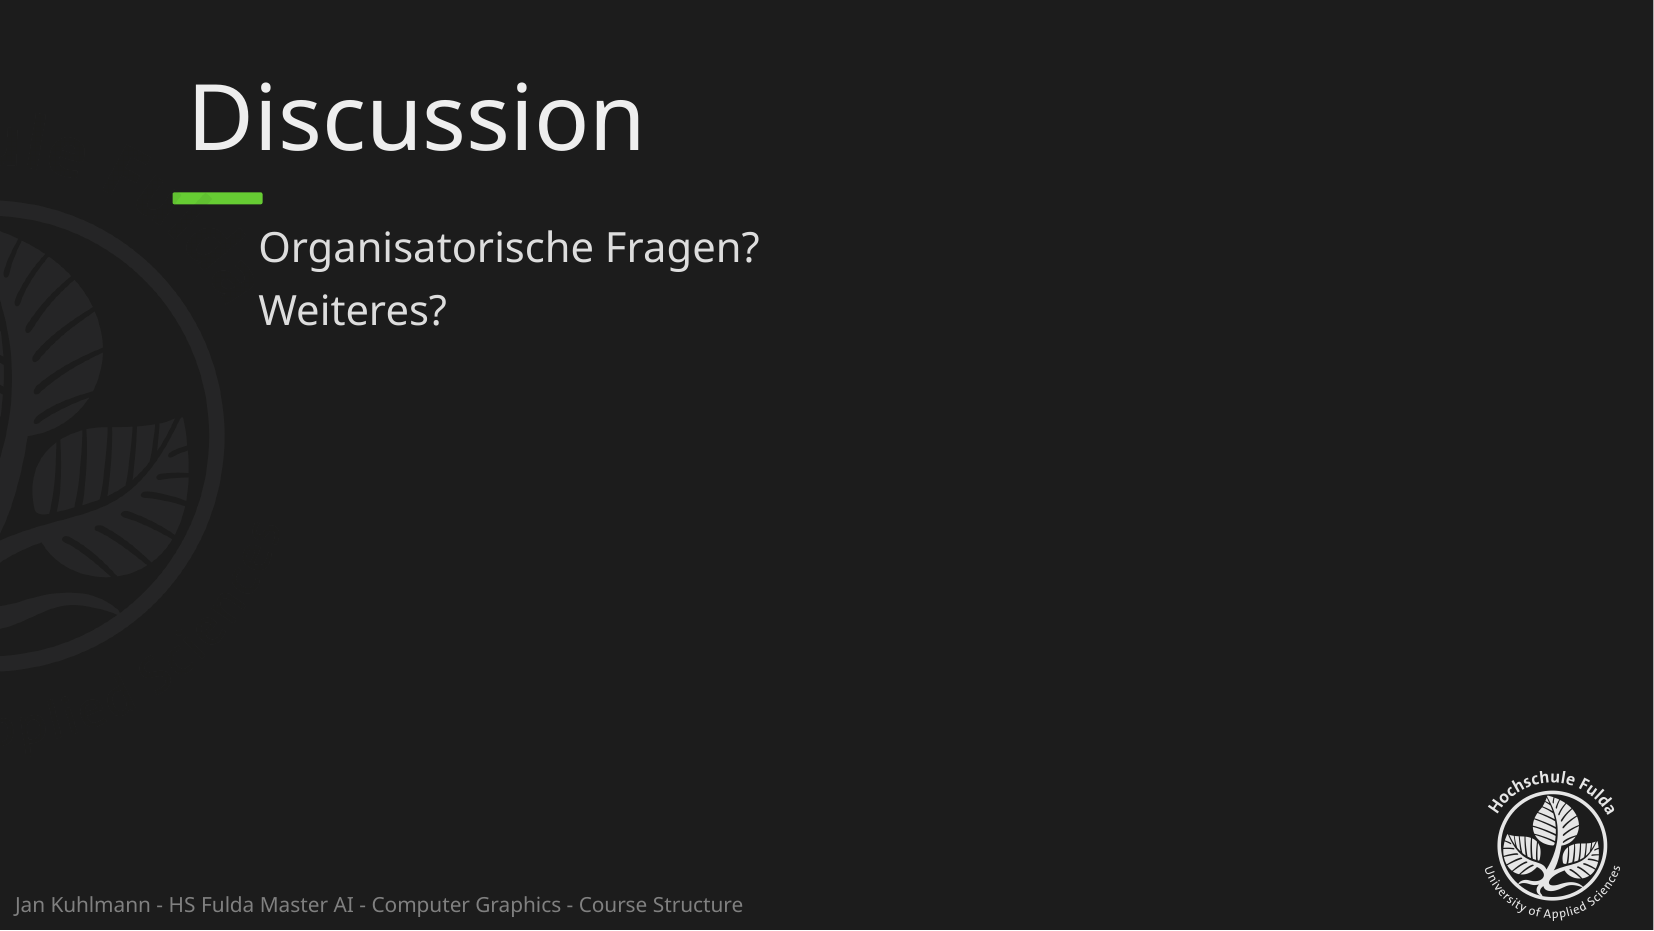

# Discussion
Organisatorische Fragen?
Weiteres?
Jan Kuhlmann - HS Fulda Master AI - Computer Graphics - Course Structure